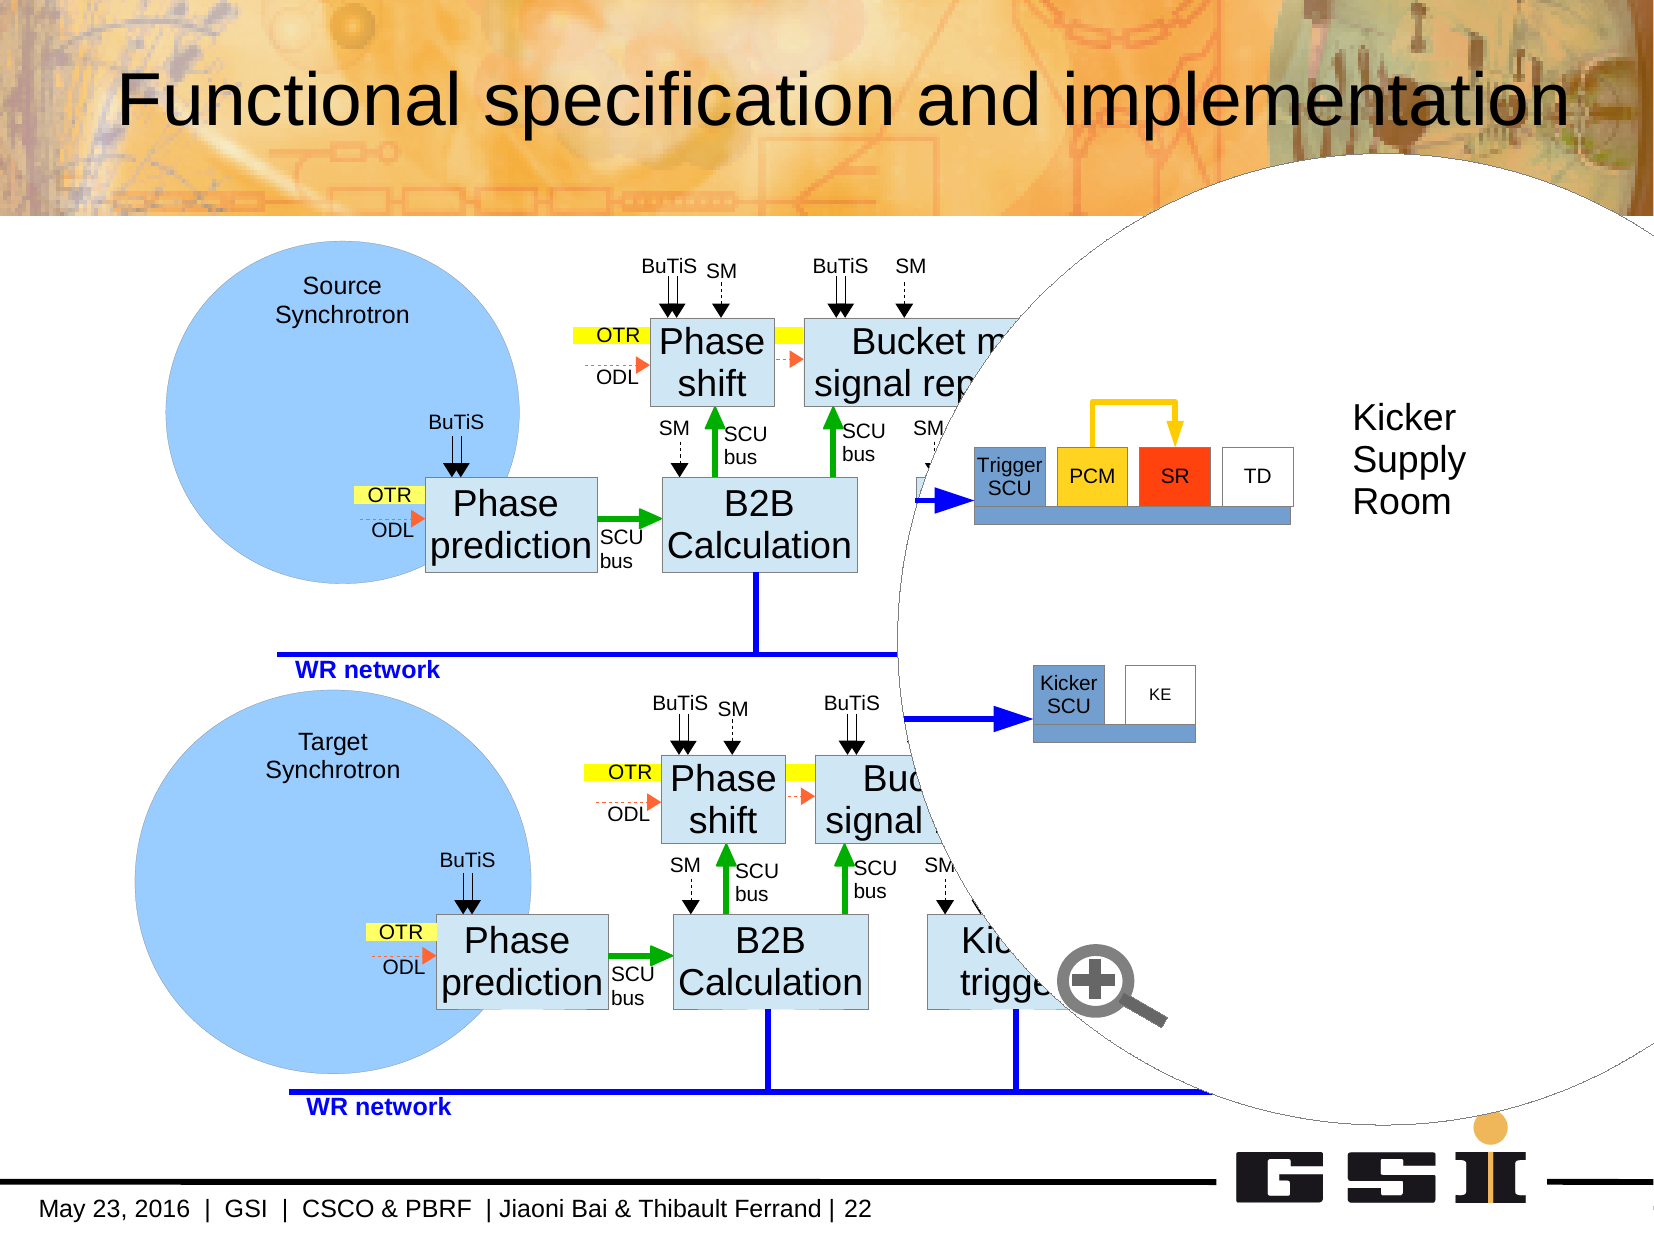

# Functional specification and implementation
Kicker Supply Room
Trigger
SCU
PCM
SR
TD
Kicker
SCU
KE
22
May 23, 2016 | GSI | CSCO & PBRF | Jiaoni Bai & Thibault Ferrand |